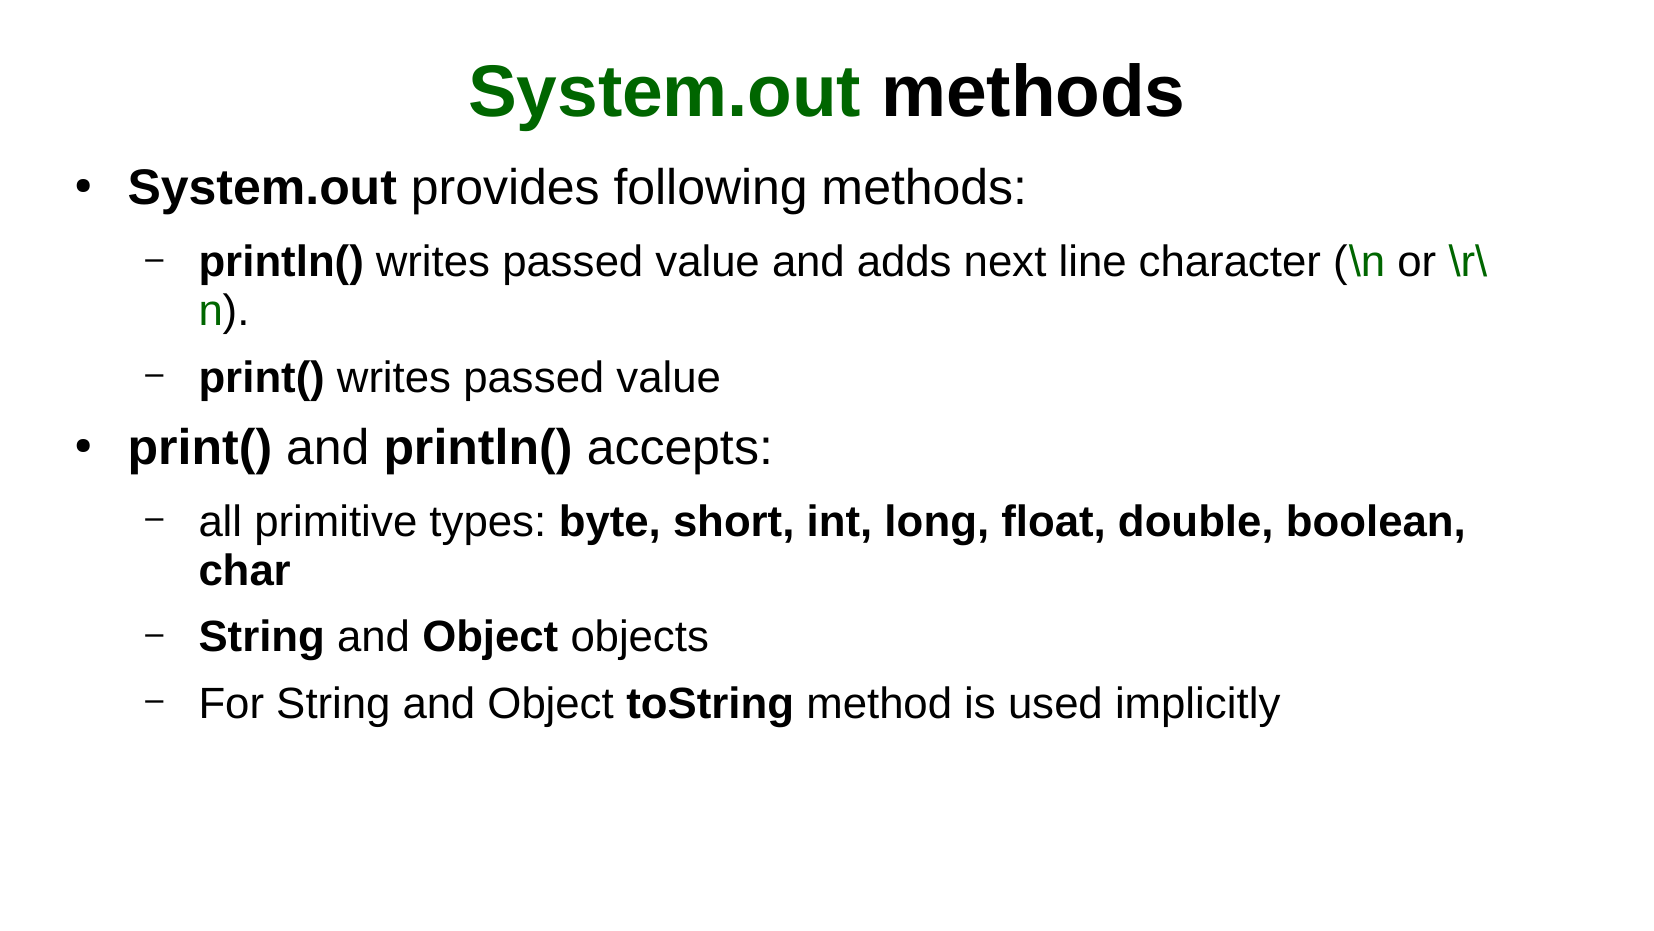

# System.out methods
System.out provides following methods:
println() writes passed value and adds next line character (\n or \r\n).
print() writes passed value
print() and println() accepts:
all primitive types: byte, short, int, long, float, double, boolean, char
String and Object objects
For String and Object toString method is used implicitly